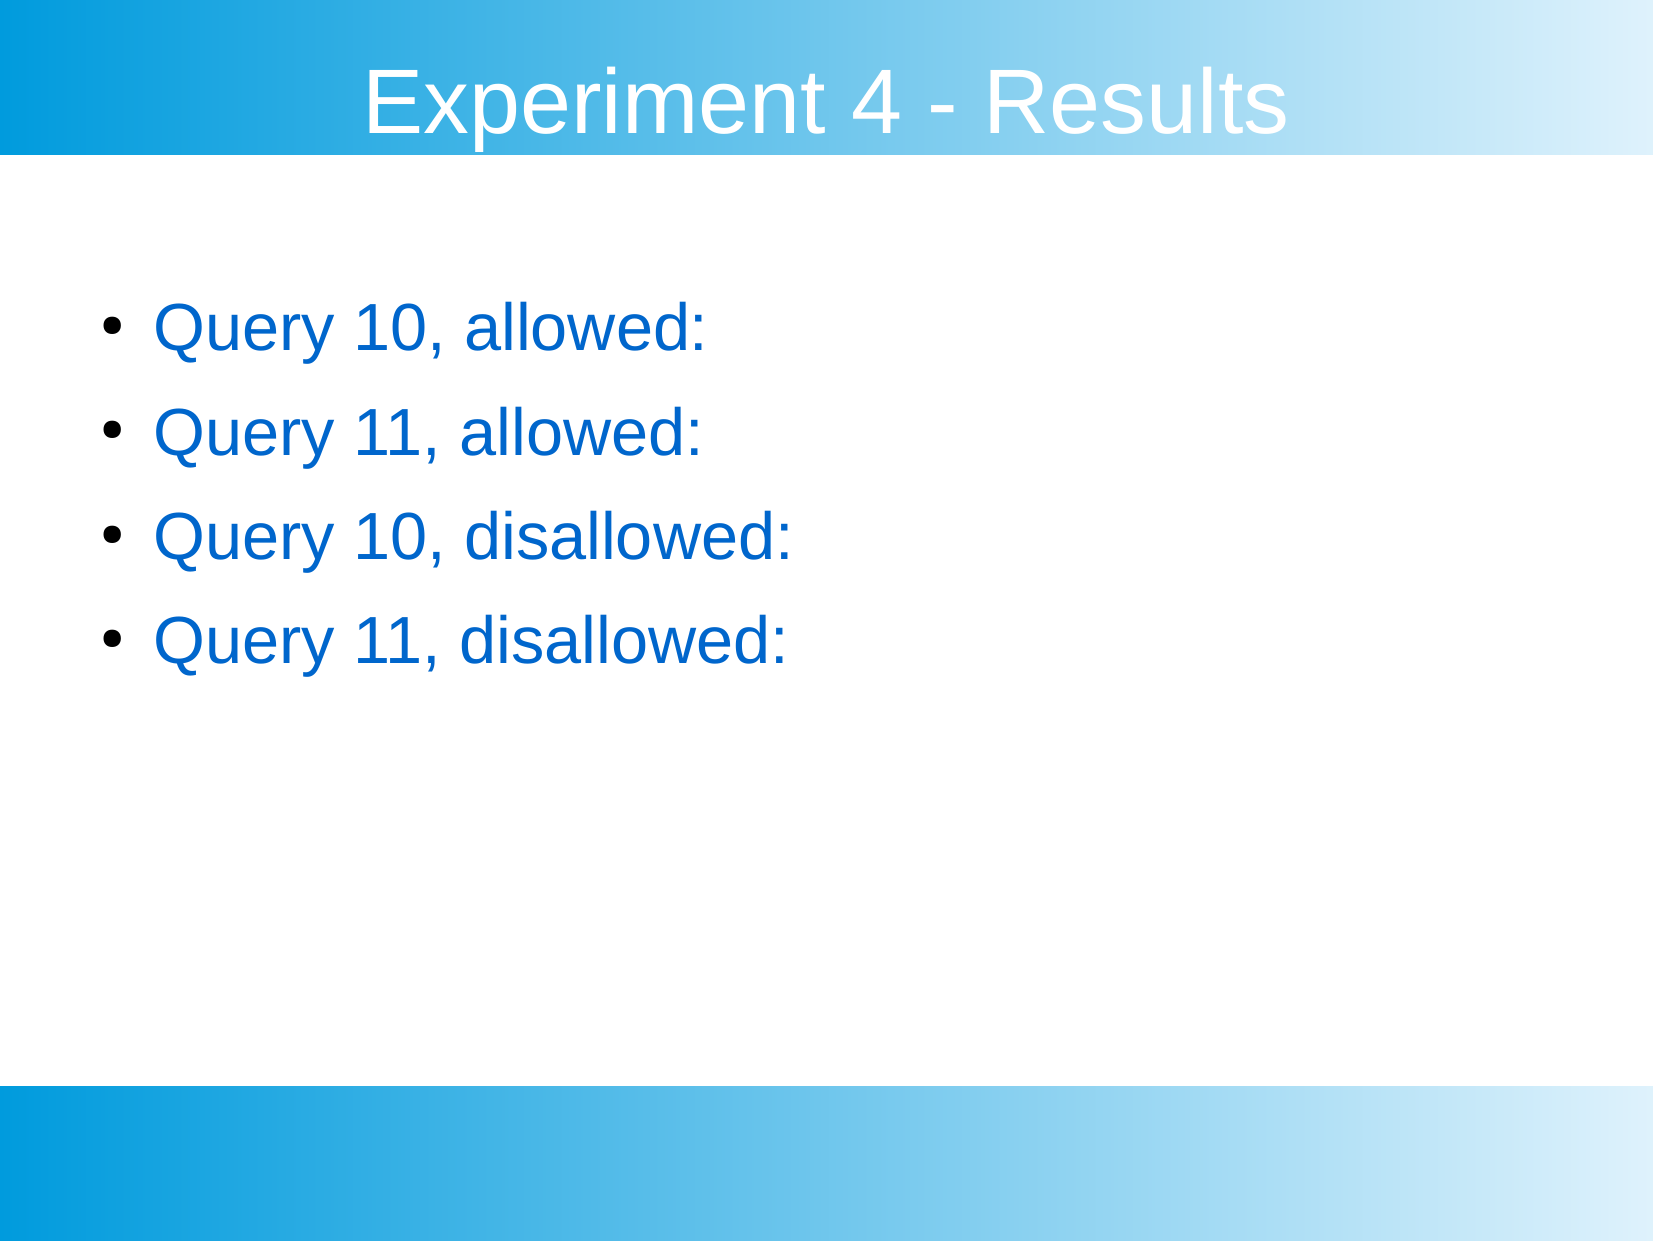

# Experiment 4 - Results
Query 10, allowed:
Query 11, allowed:
Query 10, disallowed:
Query 11, disallowed: